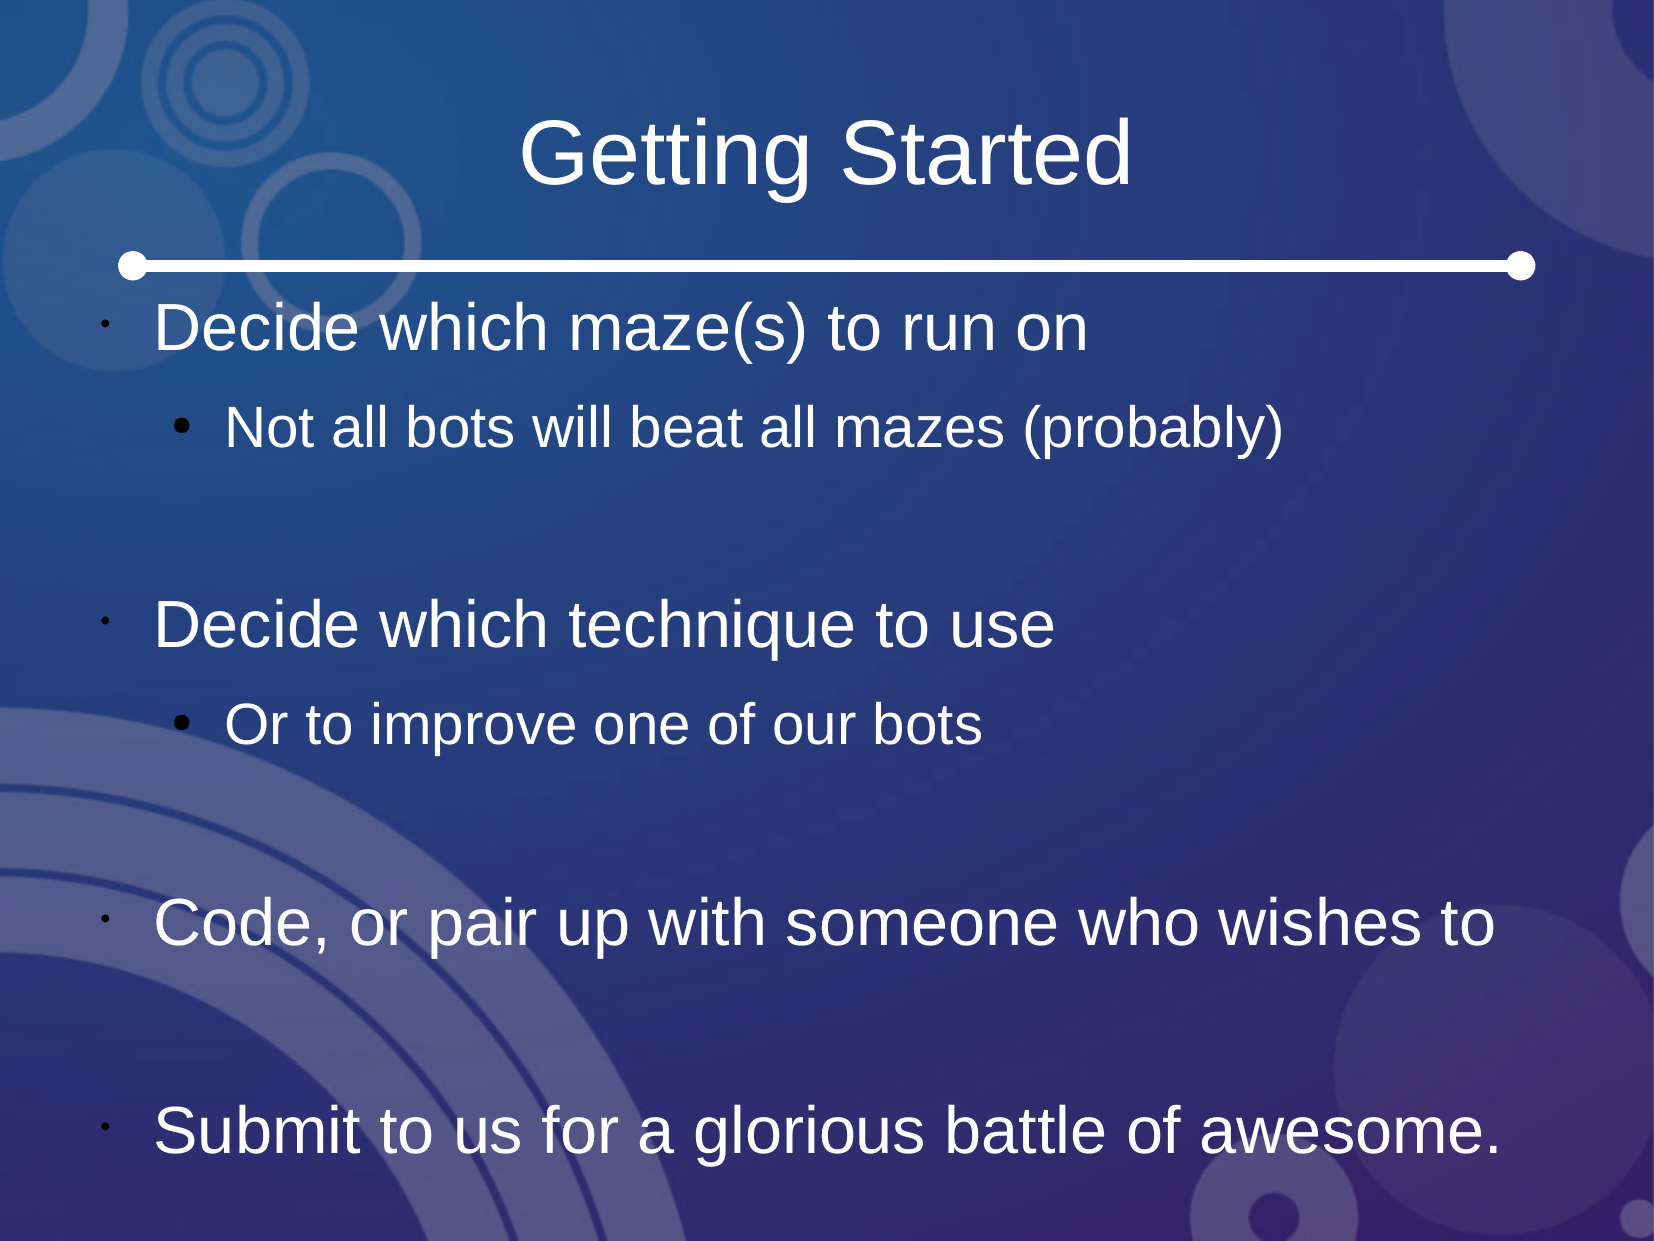

# Getting Started
Decide which maze(s) to run on
Not all bots will beat all mazes (probably)
Decide which technique to use
Or to improve one of our bots
Code, or pair up with someone who wishes to
Submit to us for a glorious battle of awesome.